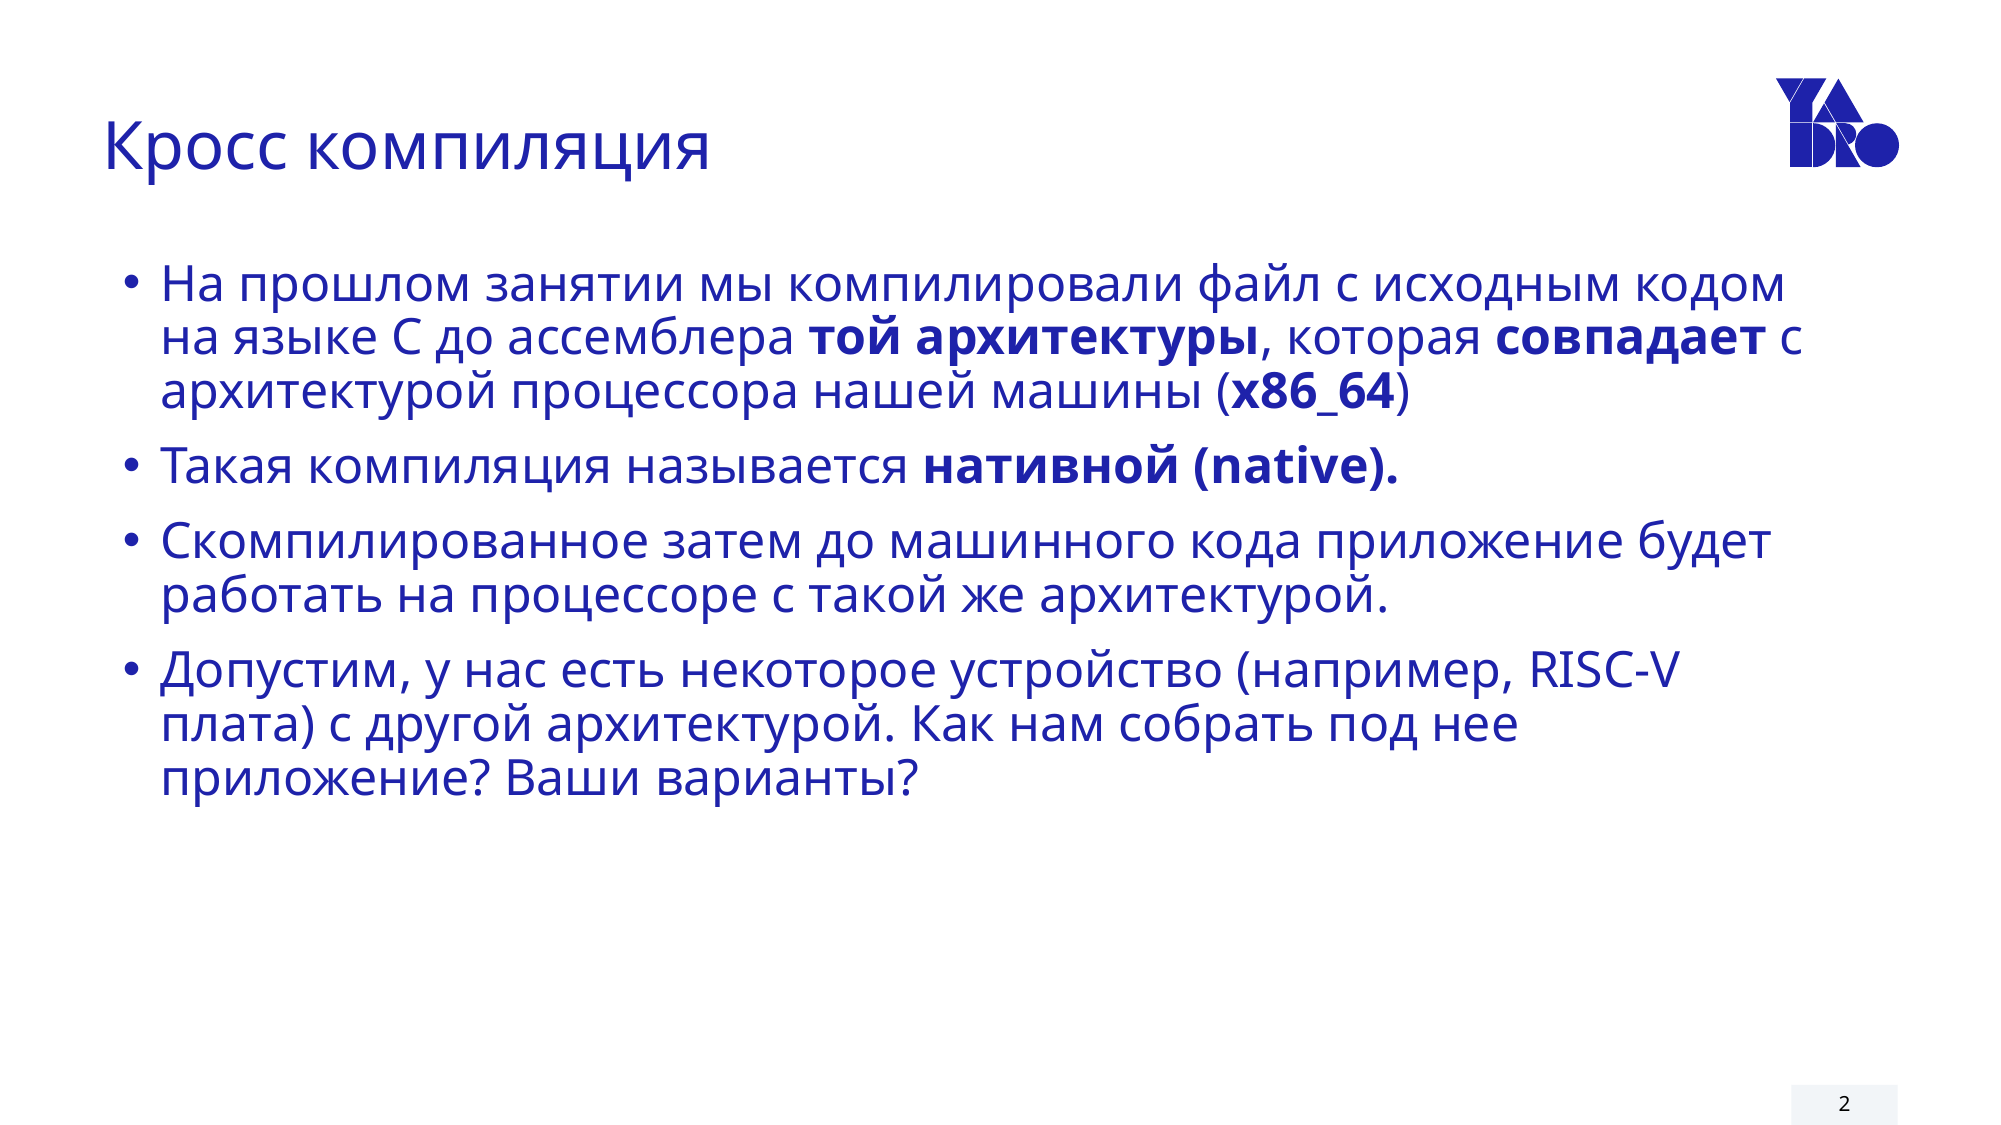

# Кросс компиляция
На прошлом занятии мы компилировали файл с исходным кодом на языке C до ассемблера той архитектуры, которая совпадает с архитектурой процессора нашей машины (x86_64)
Такая компиляция называется нативной (native).
Скомпилированное затем до машинного кода приложение будет работать на процессоре с такой же архитектурой.
Допустим, у нас есть некоторое устройство (например, RISC-V плата) с другой архитектурой. Как нам собрать под нее приложение? Ваши варианты?